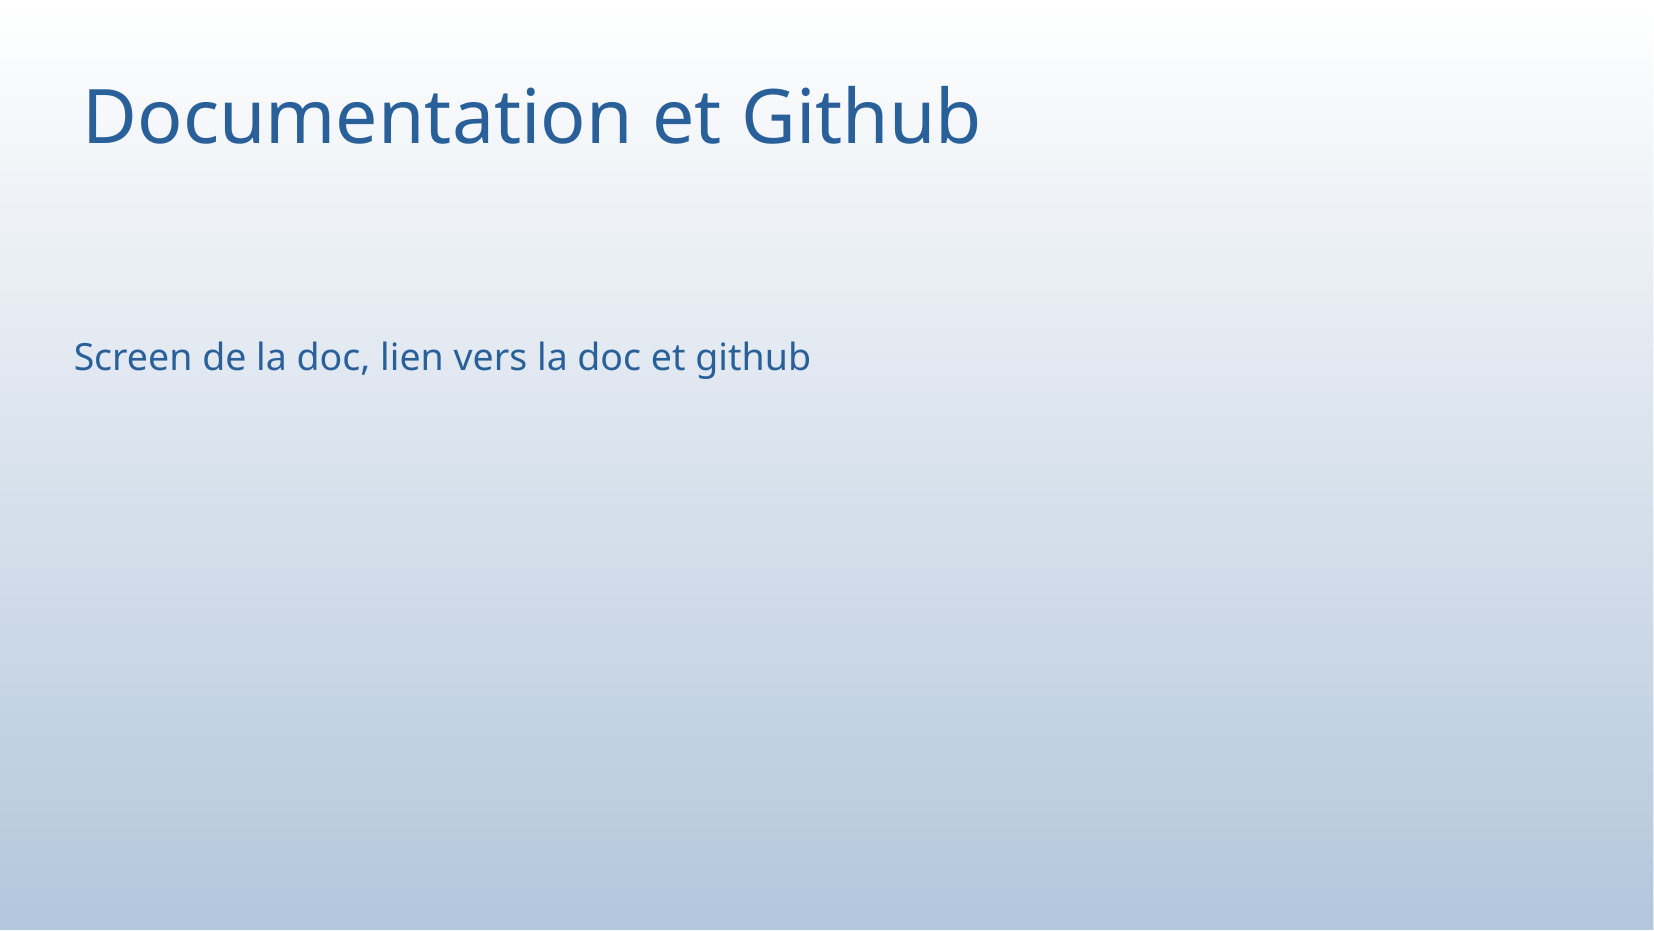

# Documentation et Github
Screen de la doc, lien vers la doc et github